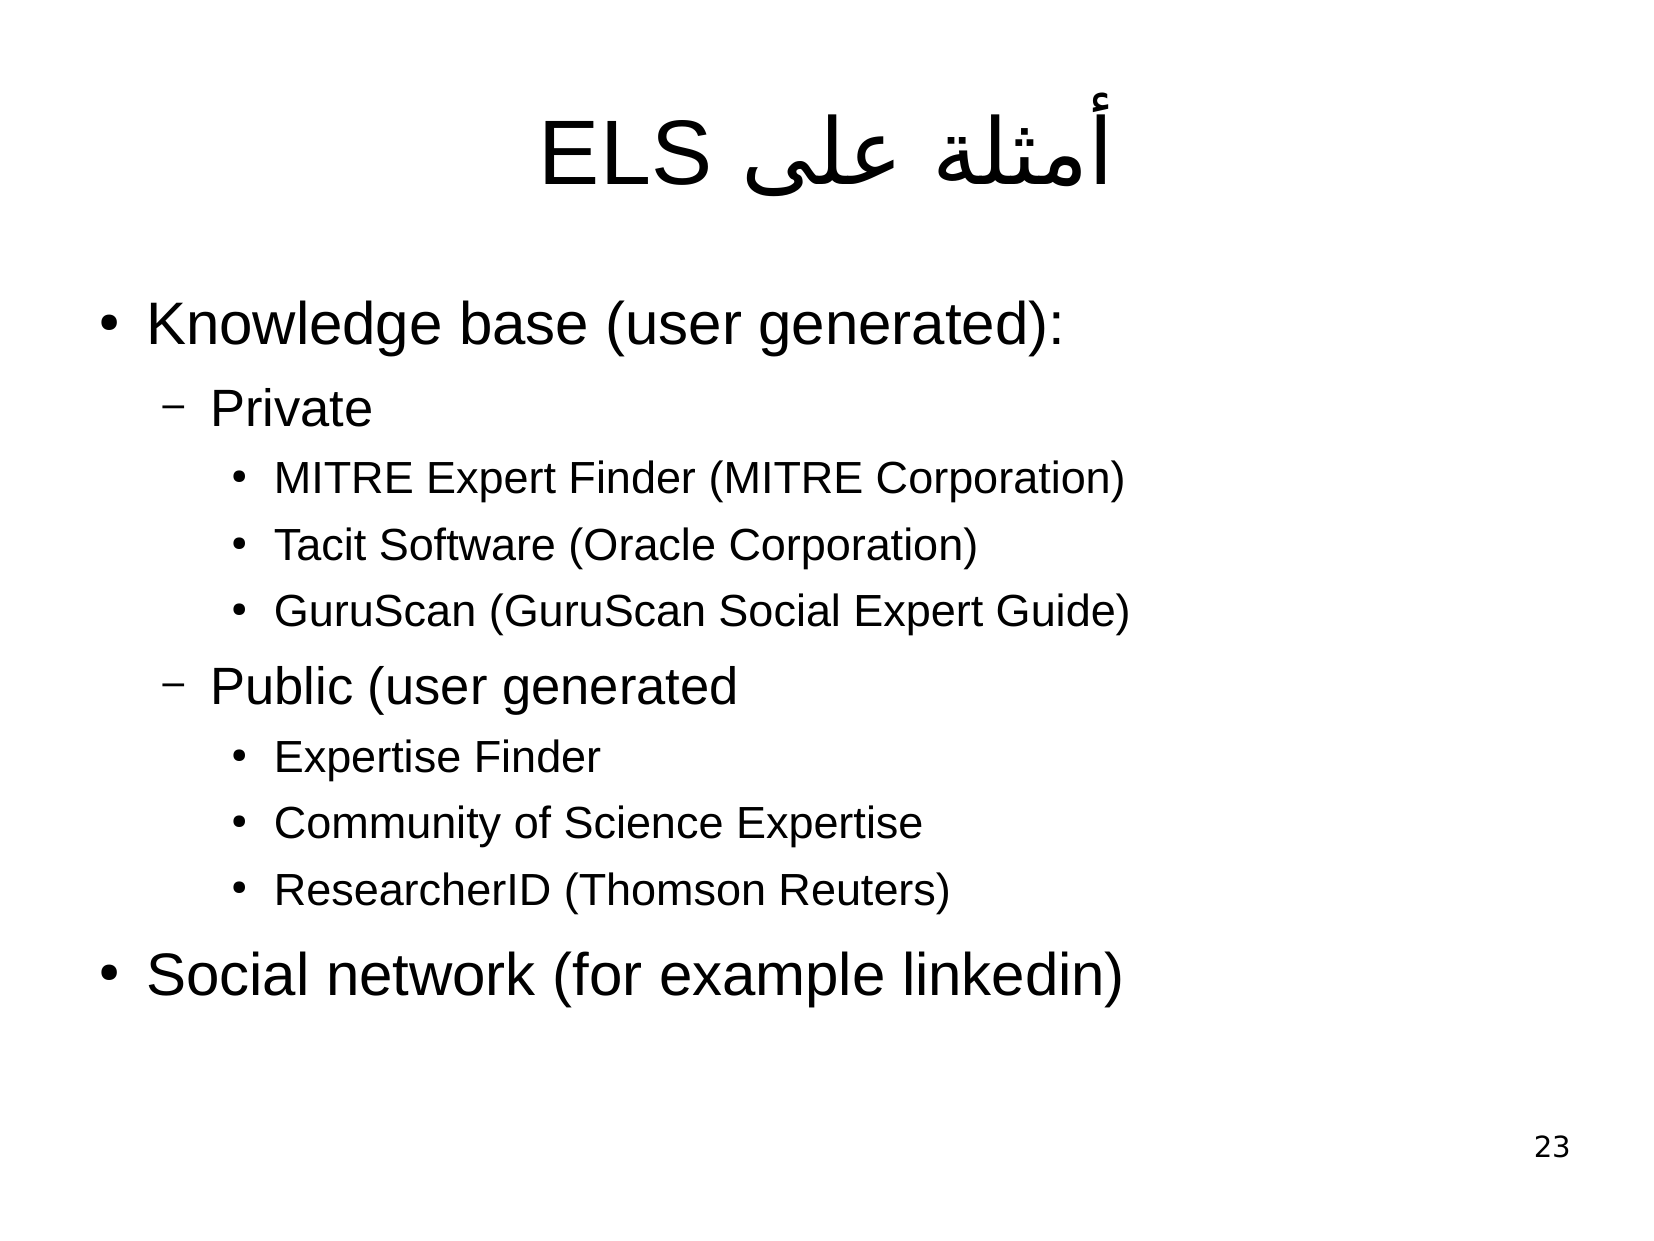

# أمثلة على ELS
Knowledge base (user generated):
Private
MITRE Expert Finder (MITRE Corporation)
Tacit Software (Oracle Corporation)
GuruScan (GuruScan Social Expert Guide)
Public (user generated
Expertise Finder
Community of Science Expertise
ResearcherID (Thomson Reuters)
Social network (for example linkedin)
23